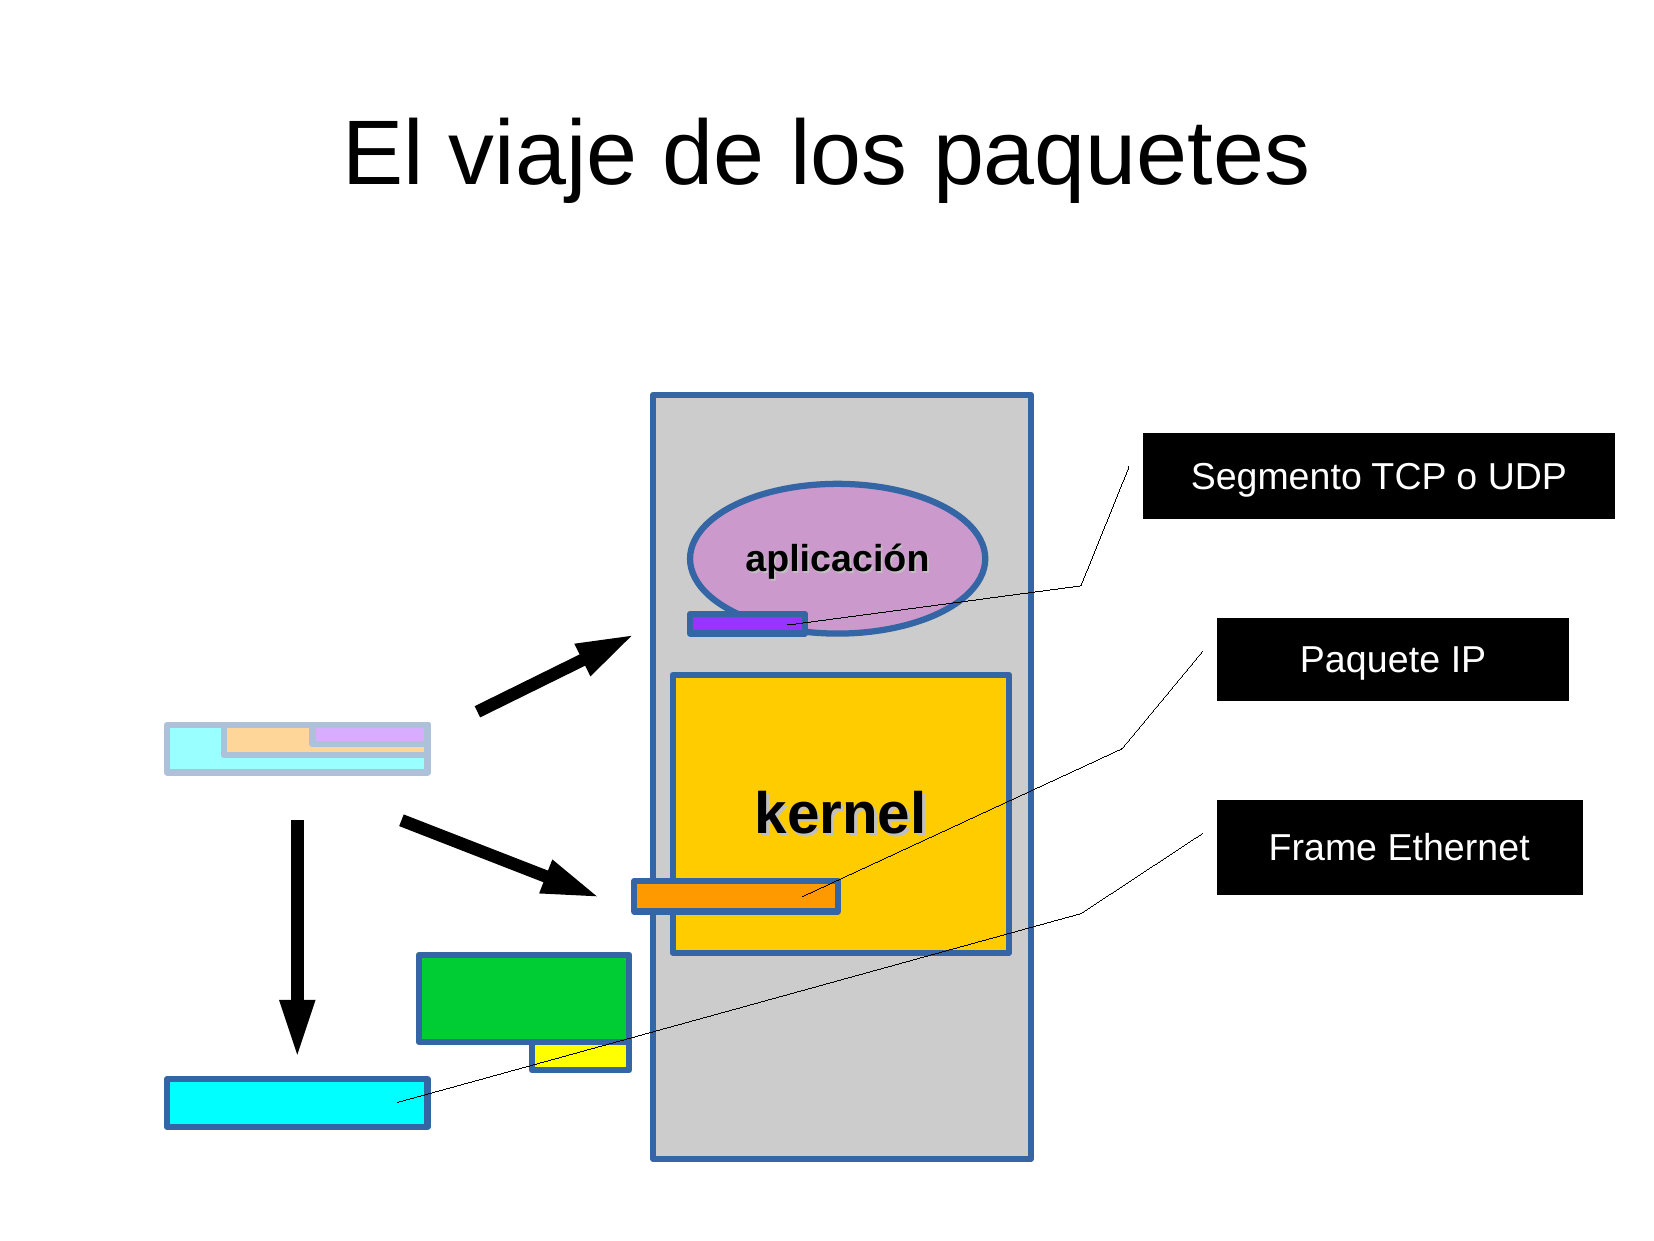

# El viaje de los paquetes
Segmento TCP o UDP
aplicación
Paquete IP
kernel
Frame Ethernet